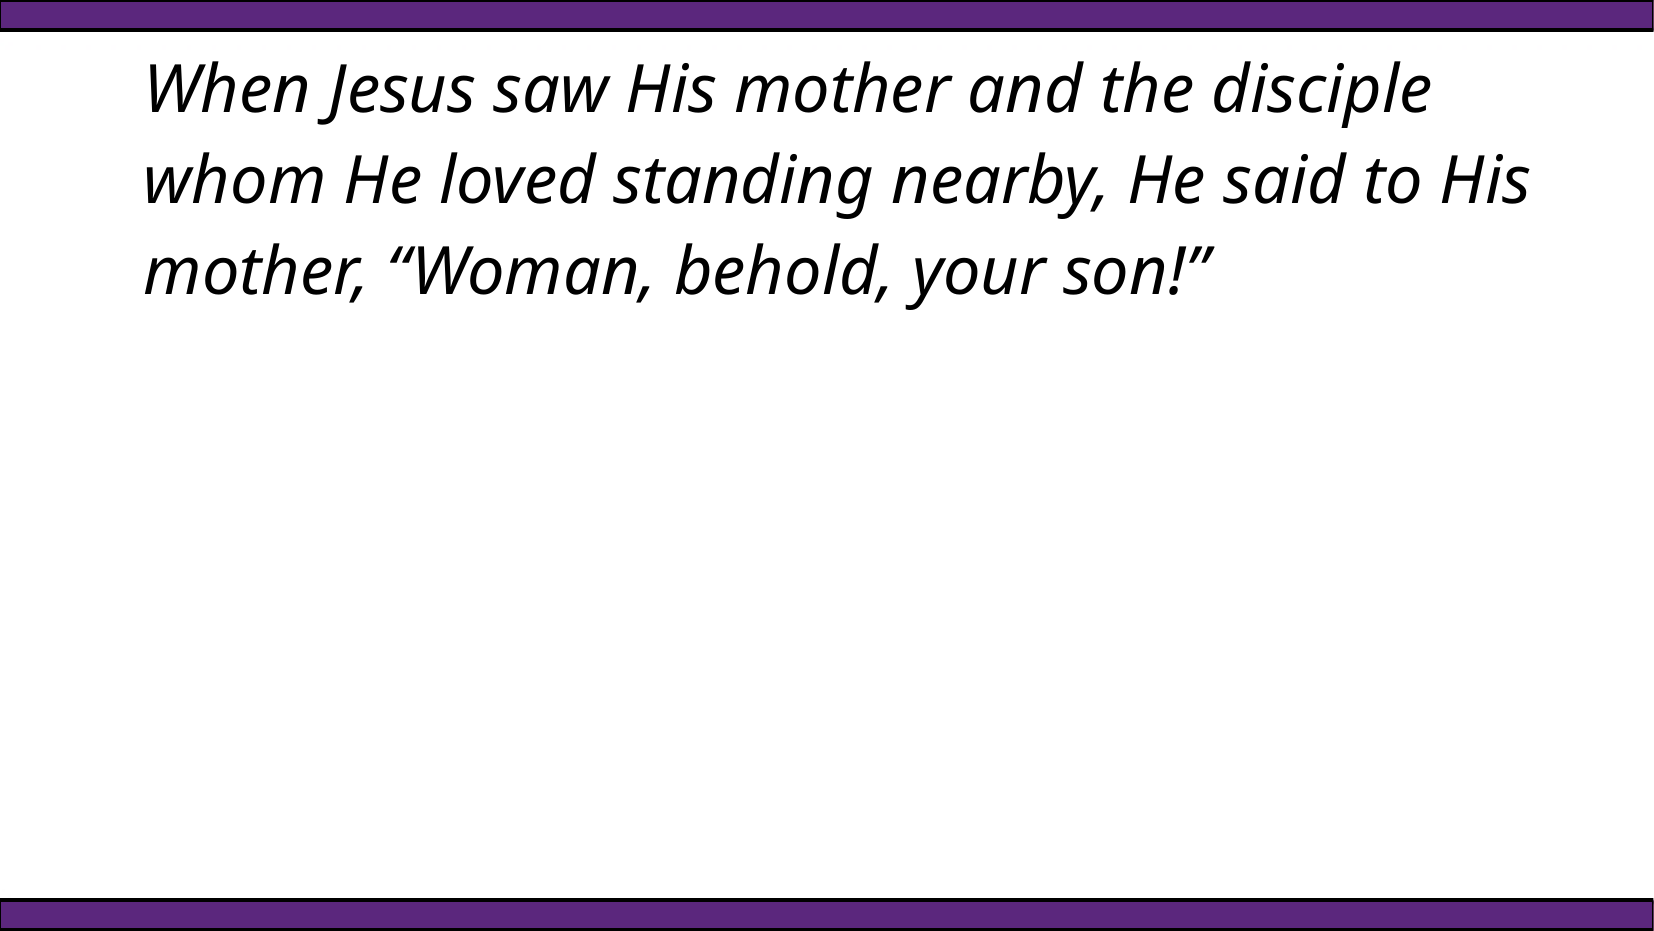

When Jesus saw His mother and the disciple
 whom He loved standing nearby, He said to His
 mother, “Woman, behold, your son!”